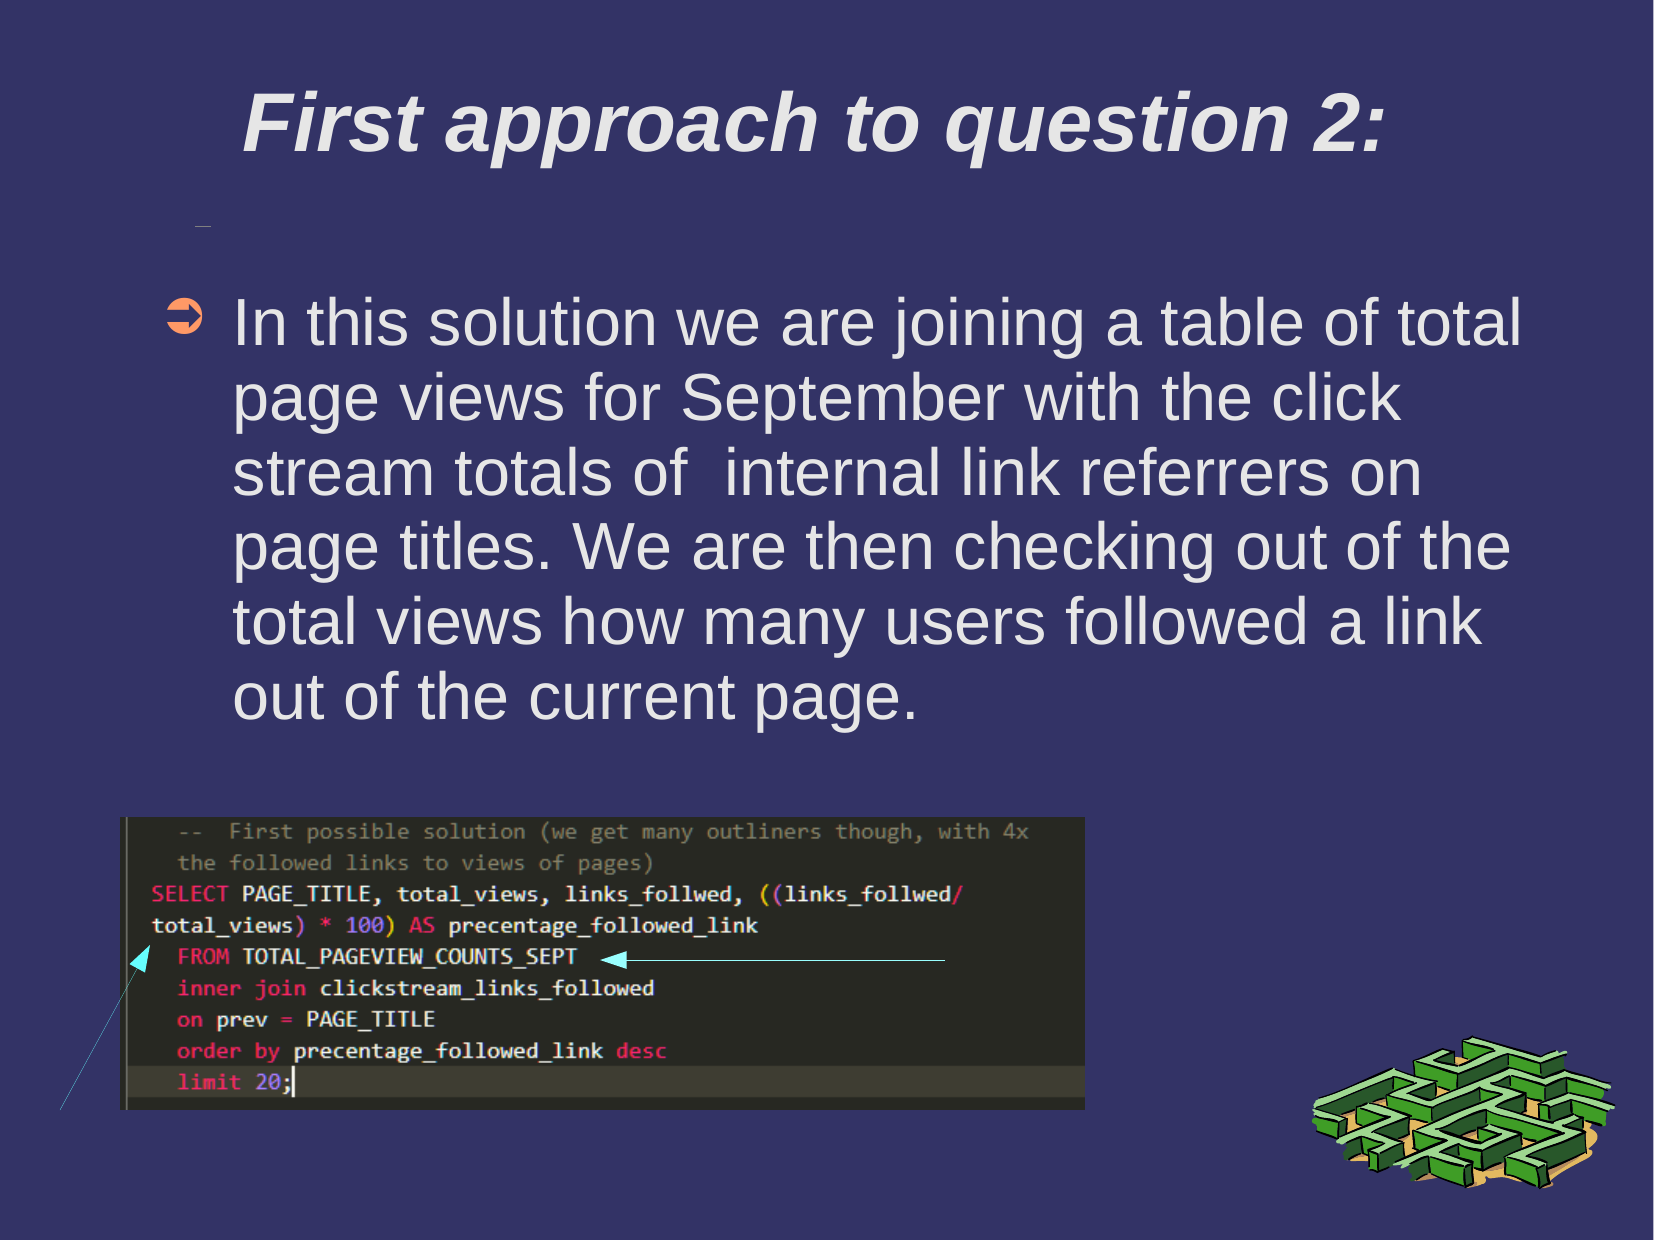

# First approach to question 2:
In this solution we are joining a table of total page views for September with the click stream totals of internal link referrers on page titles. We are then checking out of the total views how many users followed a link out of the current page.